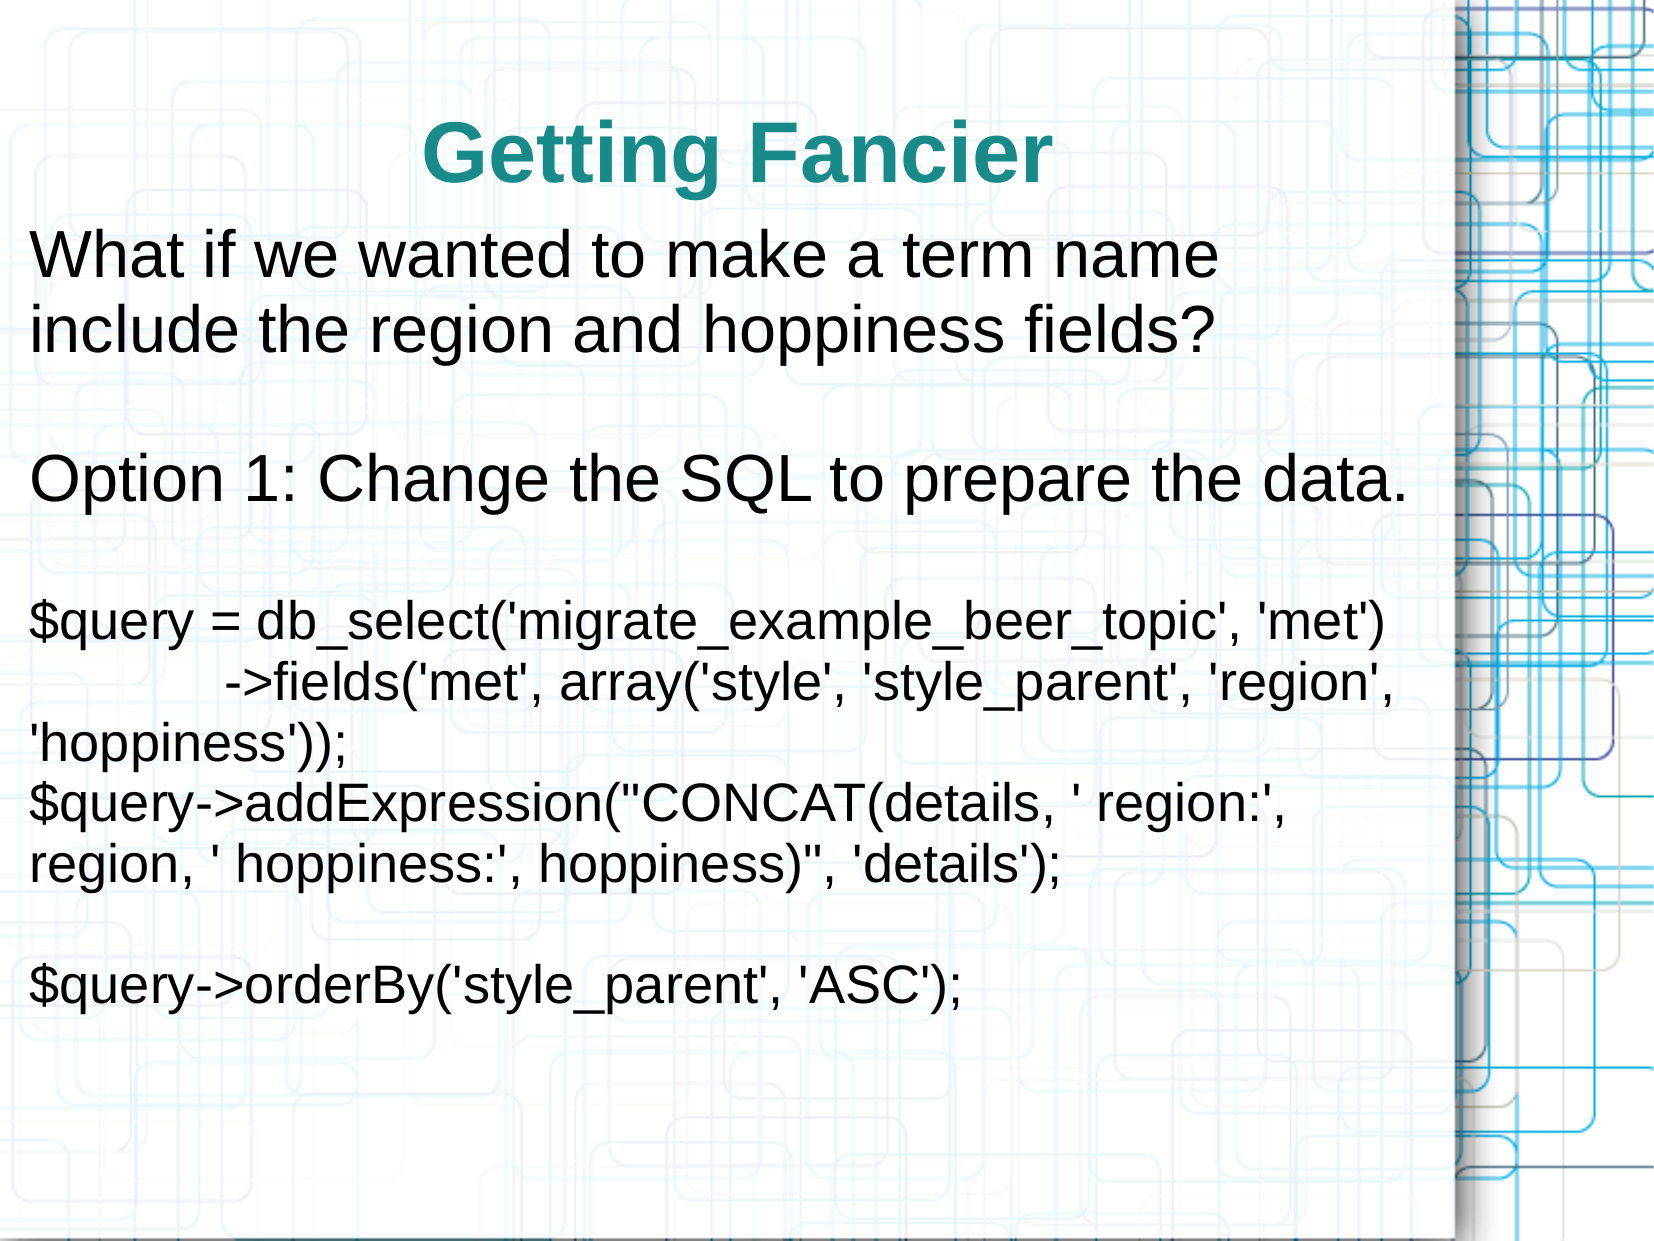

# Getting Fancier
What if we wanted to make a term name include the region and hoppiness fields?
Option 1: Change the SQL to prepare the data.
$query = db_select('migrate_example_beer_topic', 'met')
 ->fields('met', array('style', 'style_parent', 'region', 'hoppiness'));
$query->addExpression("CONCAT(details, ' region:', region, ' hoppiness:', hoppiness)", 'details');
$query->orderBy('style_parent', 'ASC');